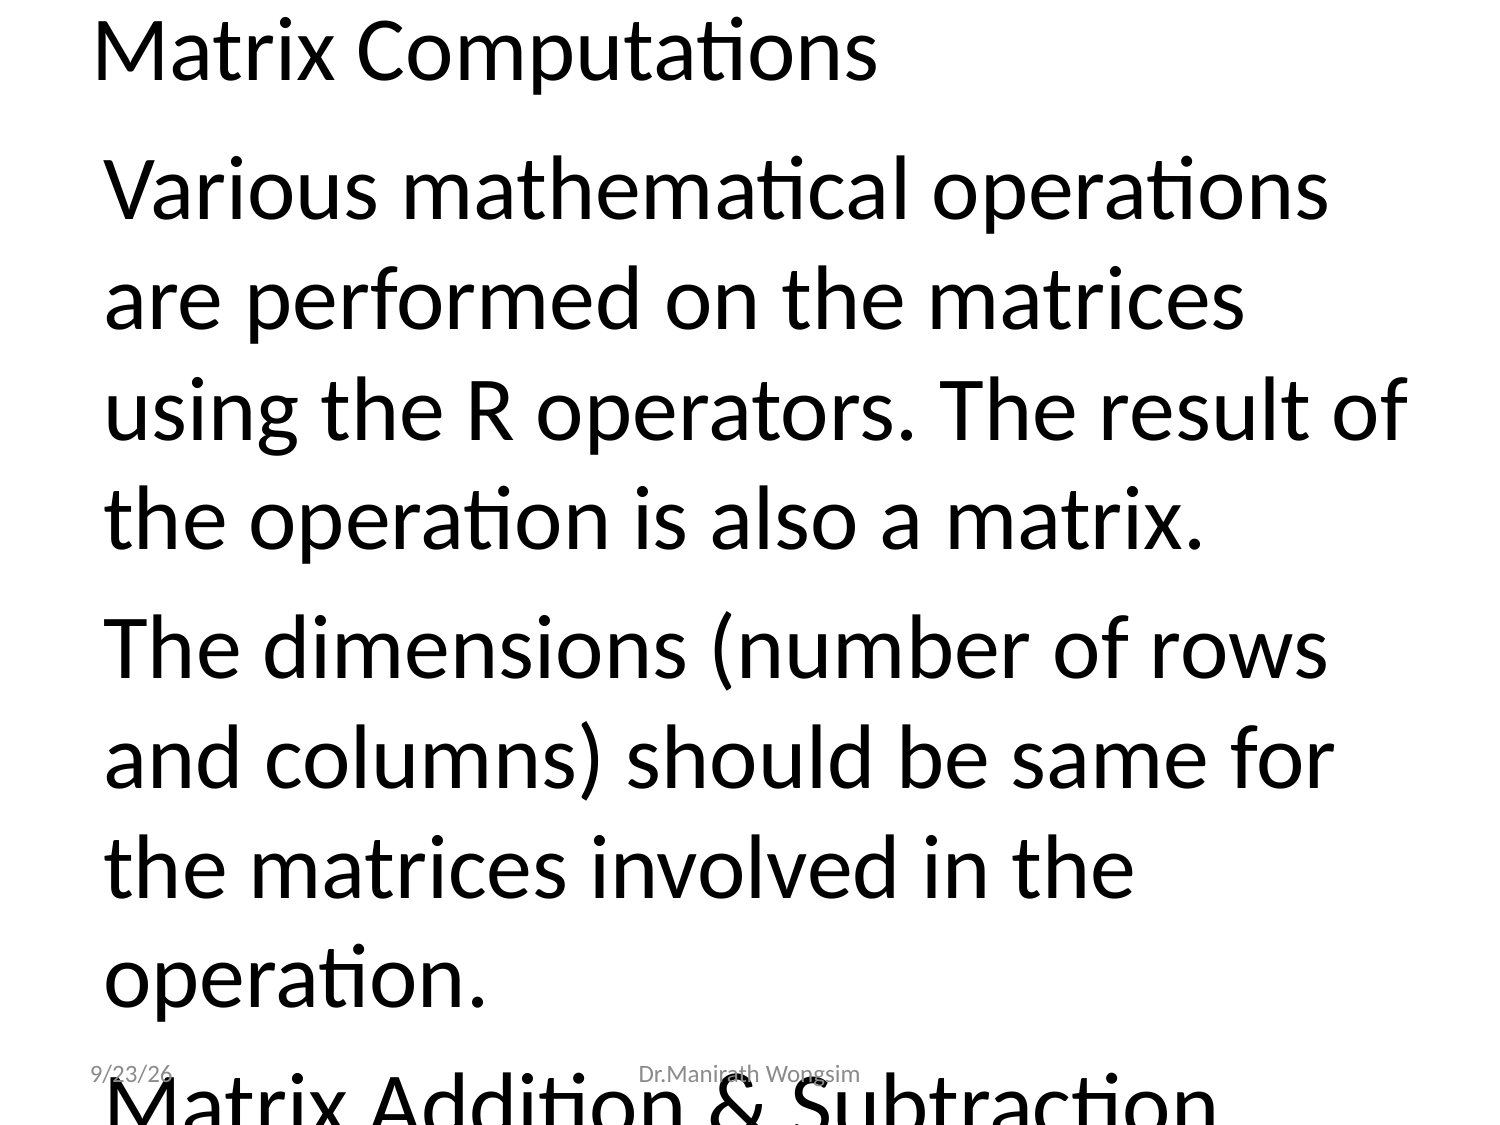

Matrix Computations
Various mathematical operations are performed on the matrices using the R operators. The result of the operation is also a matrix.
The dimensions (number of rows and columns) should be same for the matrices involved in the operation.
Matrix Addition & Subtraction
# Create two 2x3 matrices.
matrix1 <- matrix(c(3, 9, -1, 4, 2, 6), nrow = 2)
print(matrix1)
matrix2 <- matrix(c(5, 2, 0, 9, 3, 4), nrow = 2)
print(matrix2)
# Add the matrices.
result <- matrix1 + matrix2
cat("Result of addition","\n")
print(result)
# Subtract the matrices
result <- matrix1 - matrix2
cat("Result of subtraction","\n")
print(result)
When we execute the above code, it produces the following result −
 [,1] [,2] [,3]
[1,] 3 -1 2
[2,] 9 4 6
 [,1] [,2] [,3]
[1,] 5 0 3
[2,] 2 9 4
Result of addition
 [,1] [,2] [,3]
[1,] 8 -1 5
[2,] 11 13 10
Result of subtraction
 [,1] [,2] [,3]
[1,] -2 -1 -1
[2,] 7 -5 2
Dr.Manirath Wongsim